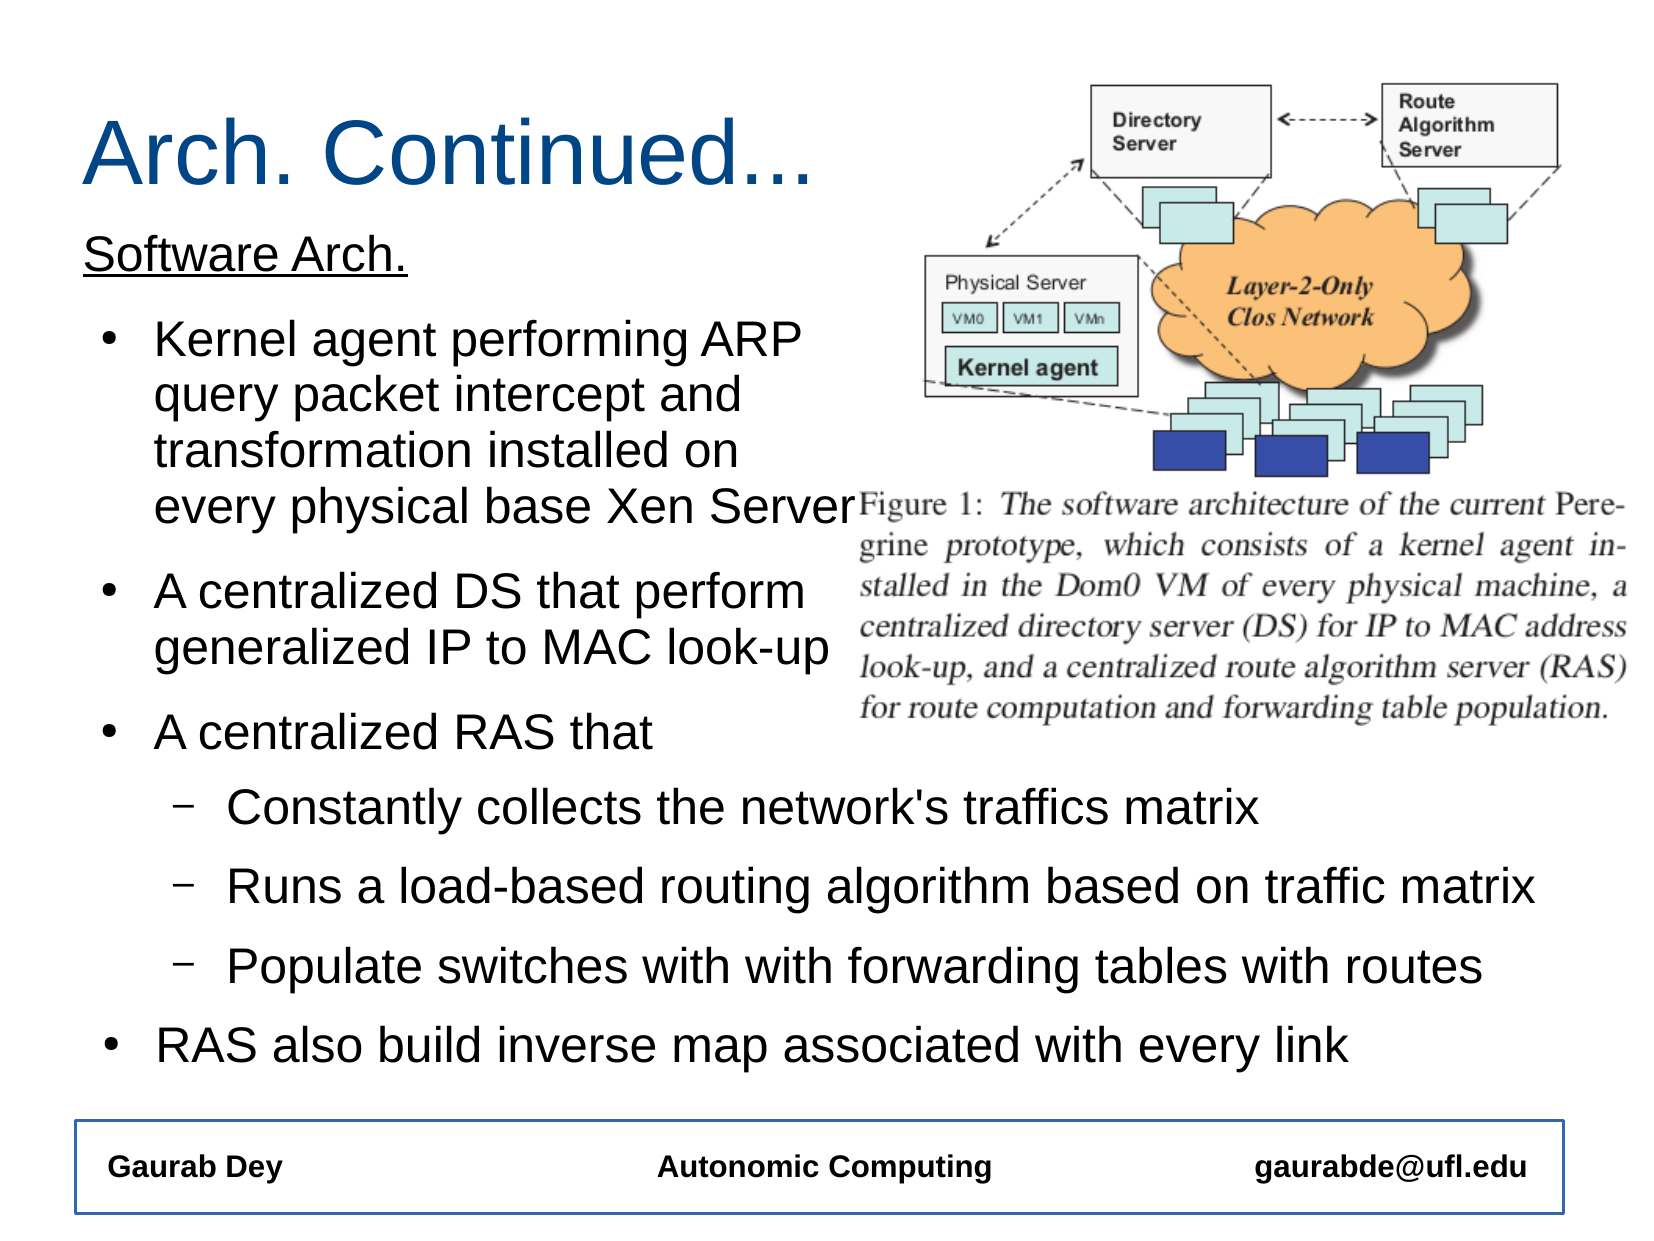

# Arch. Continued...
Software Arch.
Kernel agent performing ARP query packet intercept and transformation installed on every physical base Xen Server
A centralized DS that perform generalized IP to MAC look-up
A centralized RAS that
Constantly collects the network's traffics matrix
Runs a load-based routing algorithm based on traffic matrix
Populate switches with with forwarding tables with routes
RAS also build inverse map associated with every link
Gaurab Dey Autonomic Computing gaurabde@ufl.edu